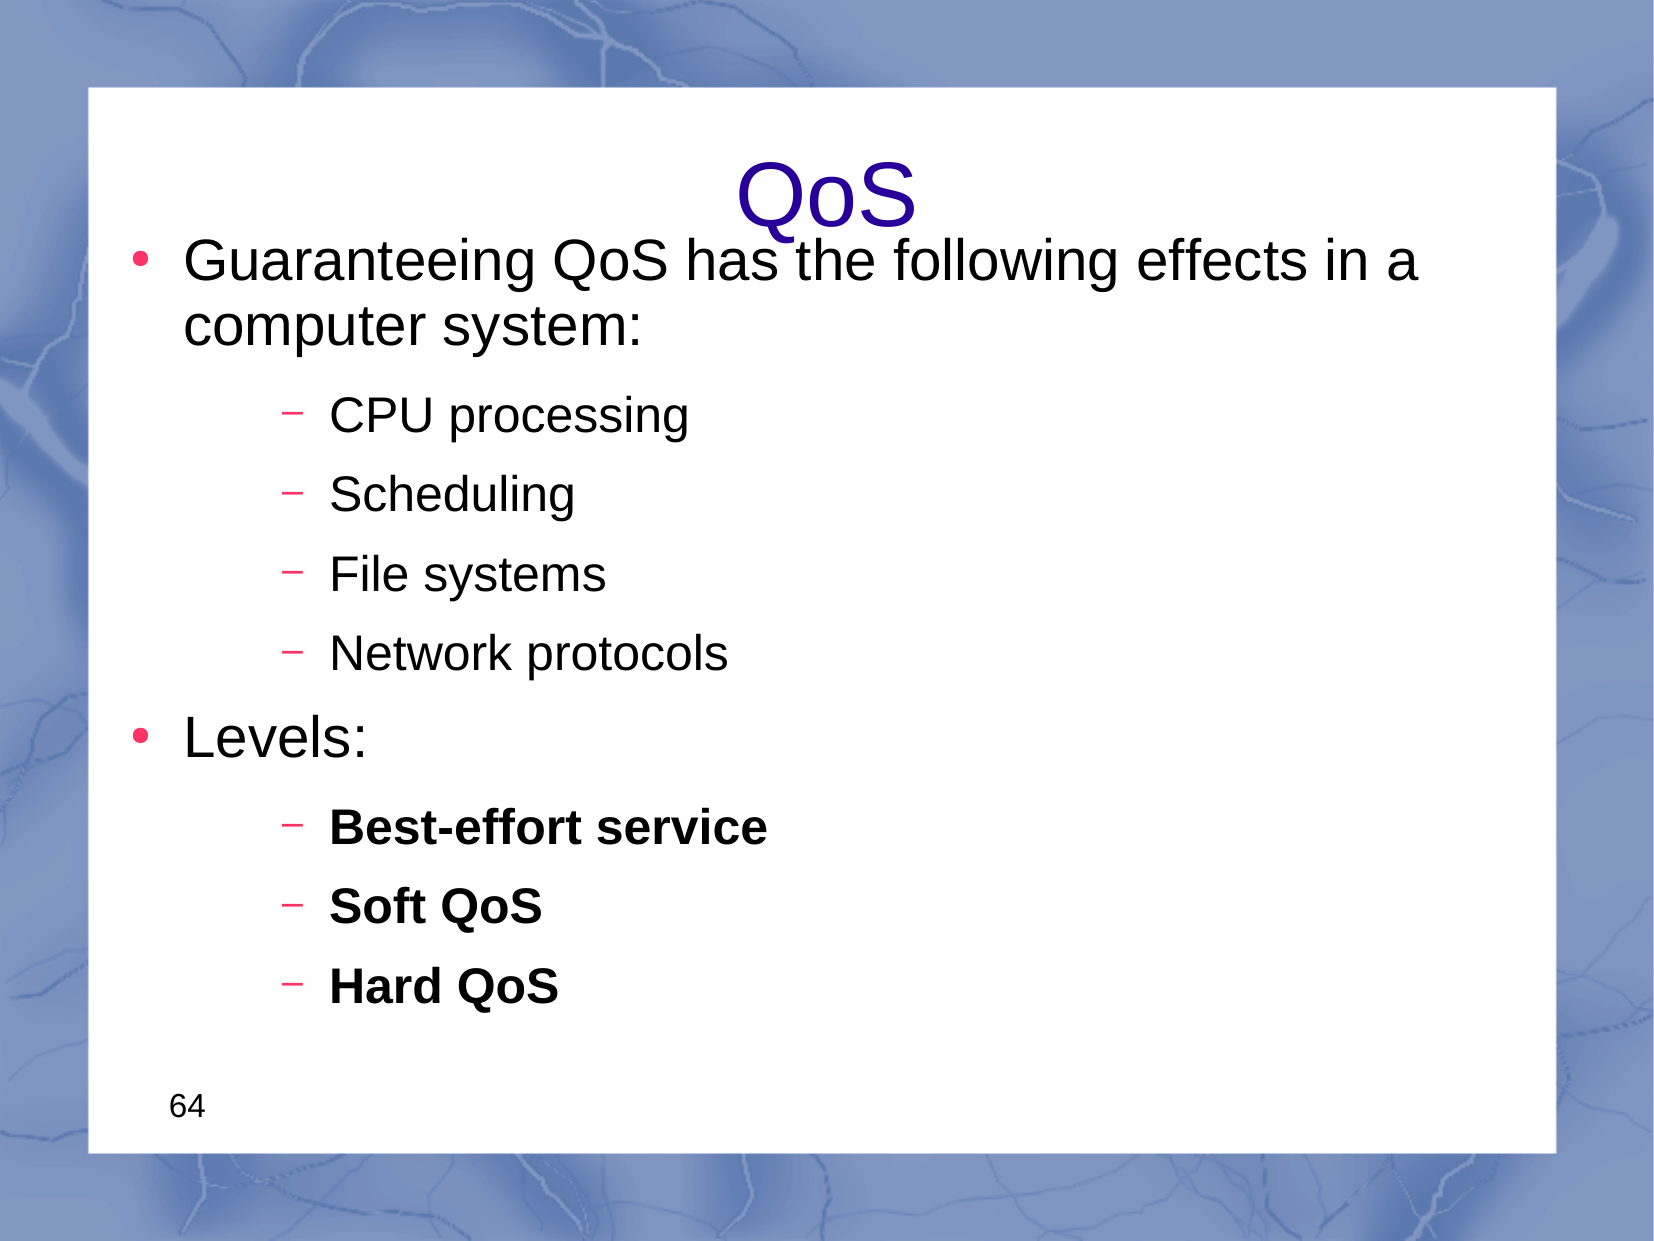

# QoS
Guaranteeing QoS has the following effects in a computer system:
CPU processing
Scheduling
File systems
Network protocols
Levels:
Best-effort service
Soft QoS
Hard QoS
64